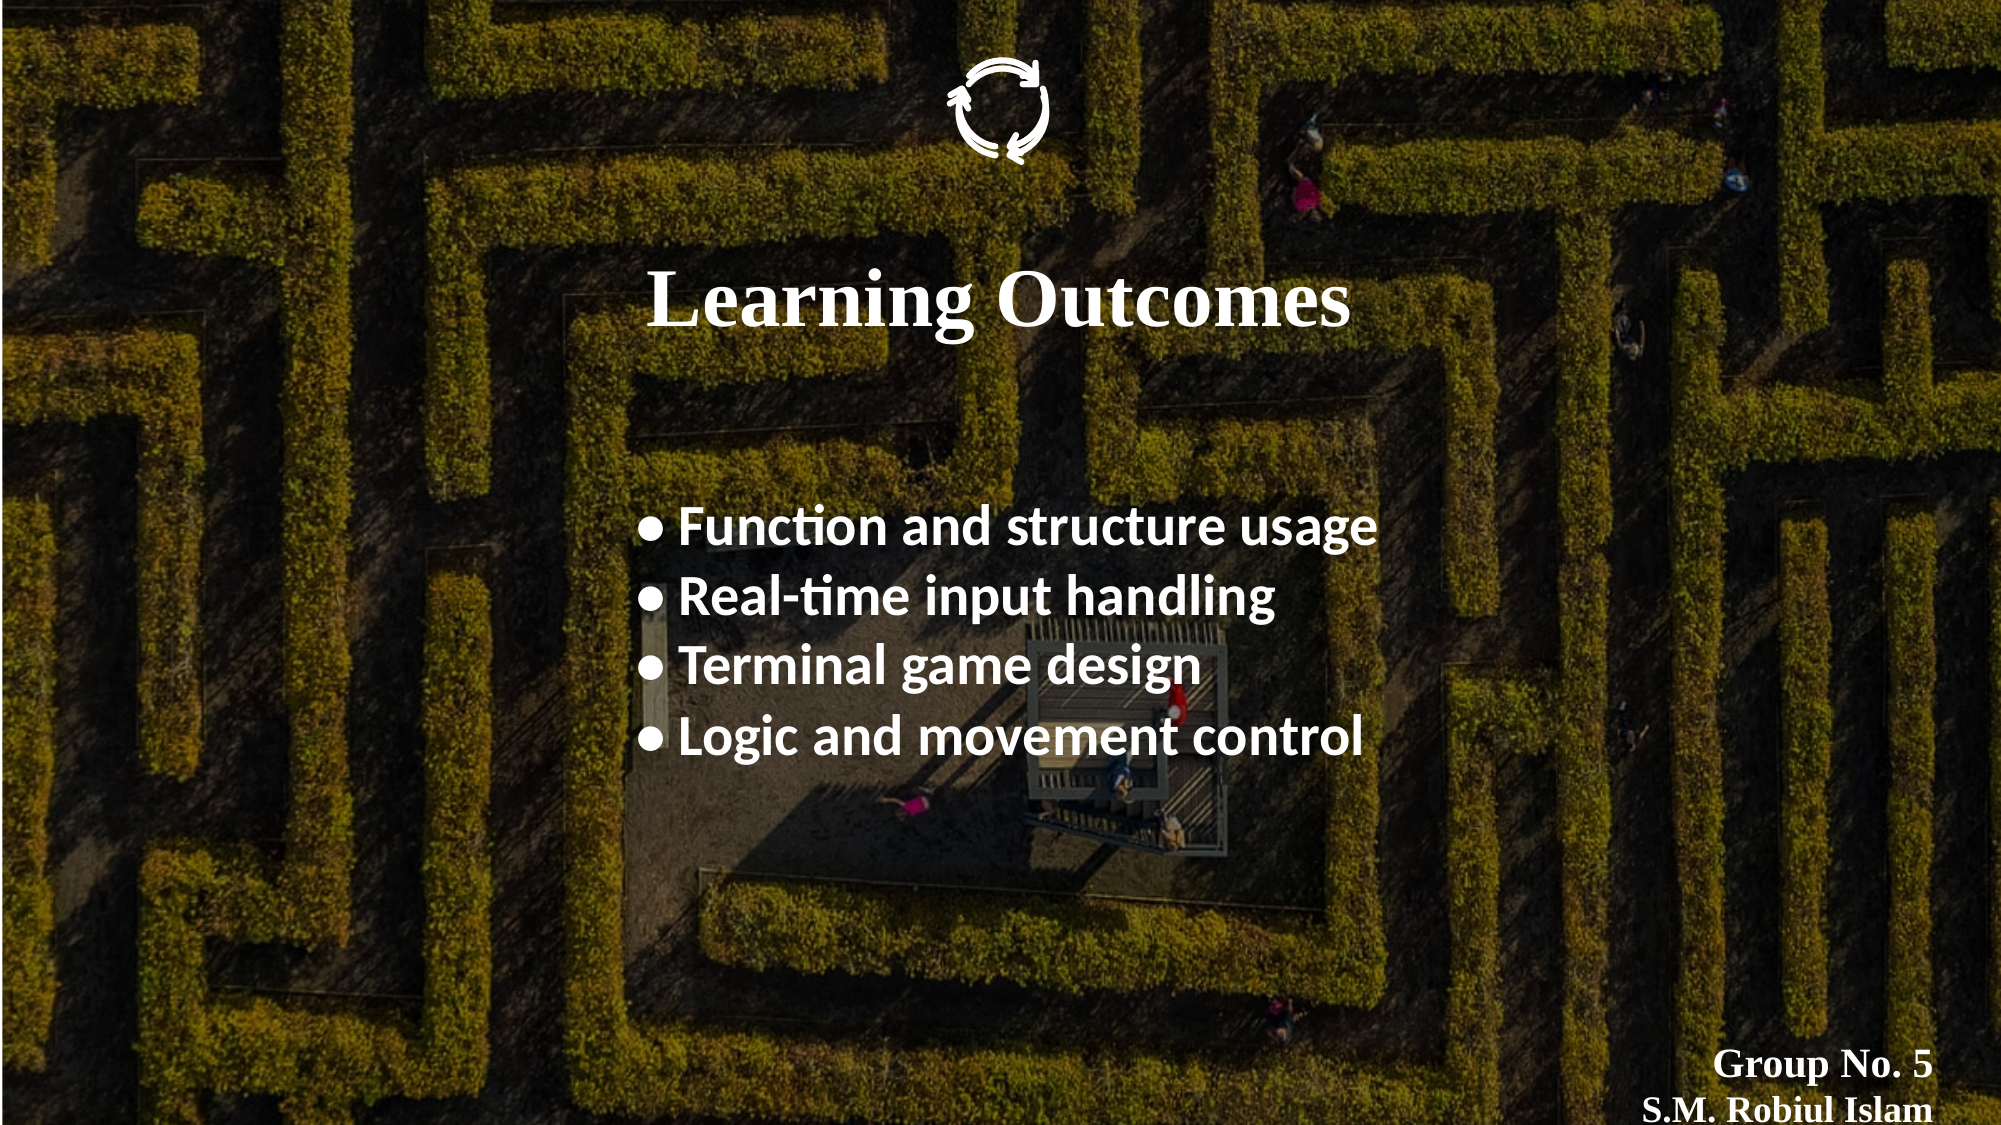

Learning Outcomes
• Function and structure usage
• Real-time input handling
• Terminal game design
• Logic and movement control
Group No. 5
S.M. Robiul Islam